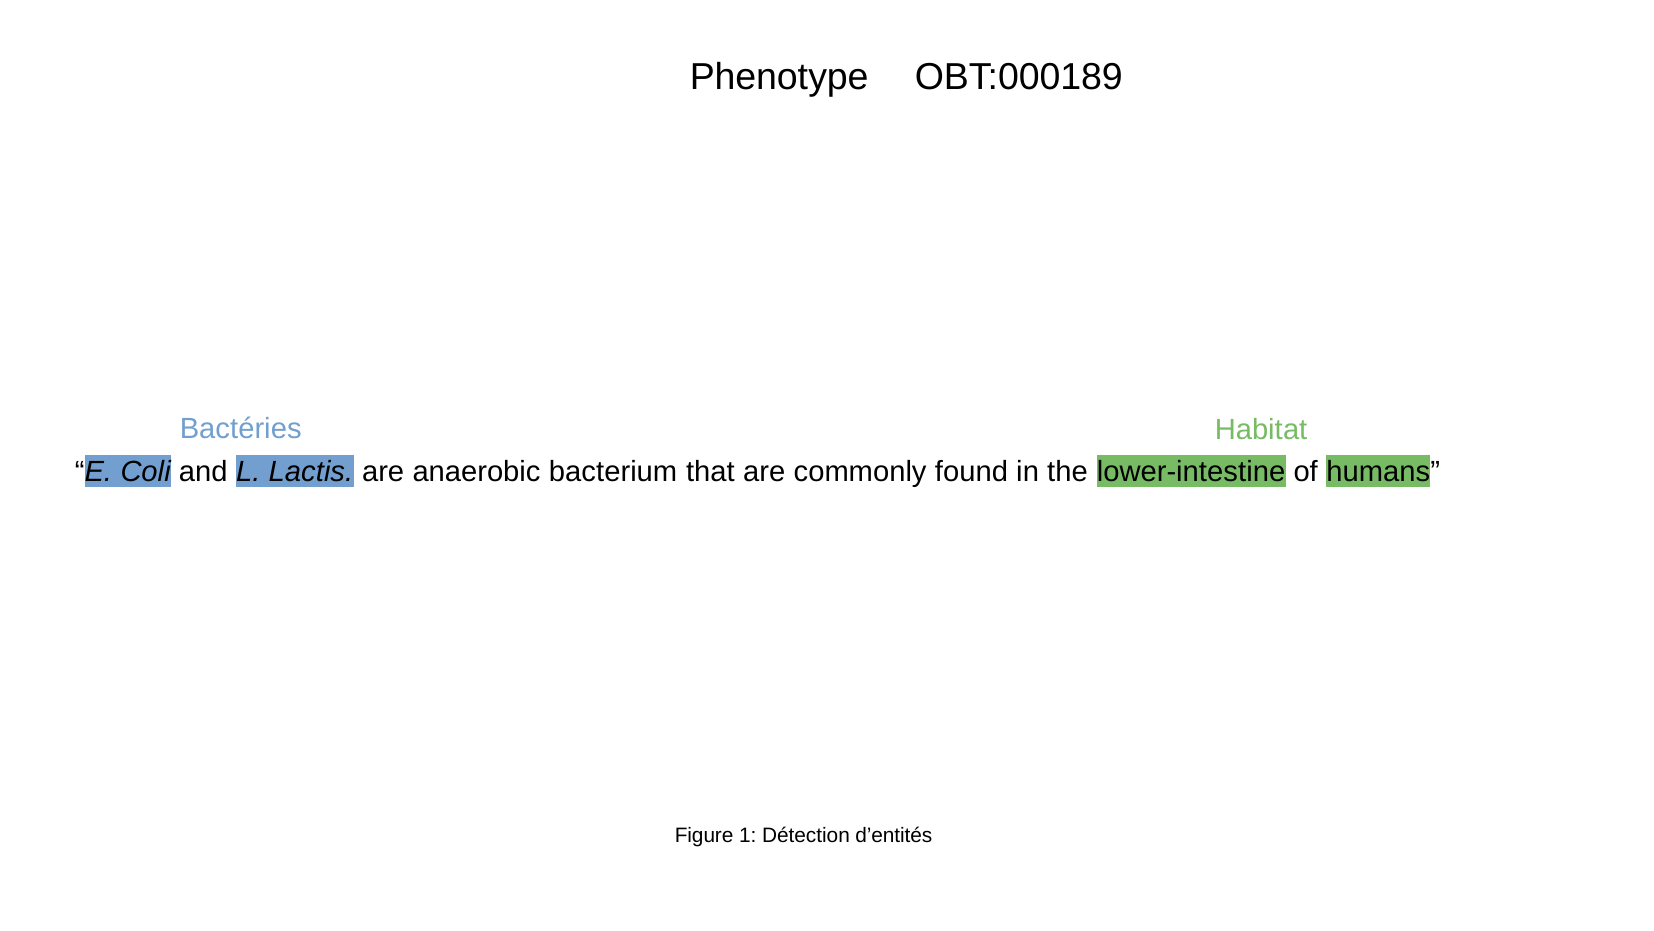

Phenotype	OBT:000189
Bactéries
Habitat
“E. Coli and L. Lactis. are anaerobic bacterium that are commonly found in the lower-intestine of humans”
Figure 1: Détection d’entités